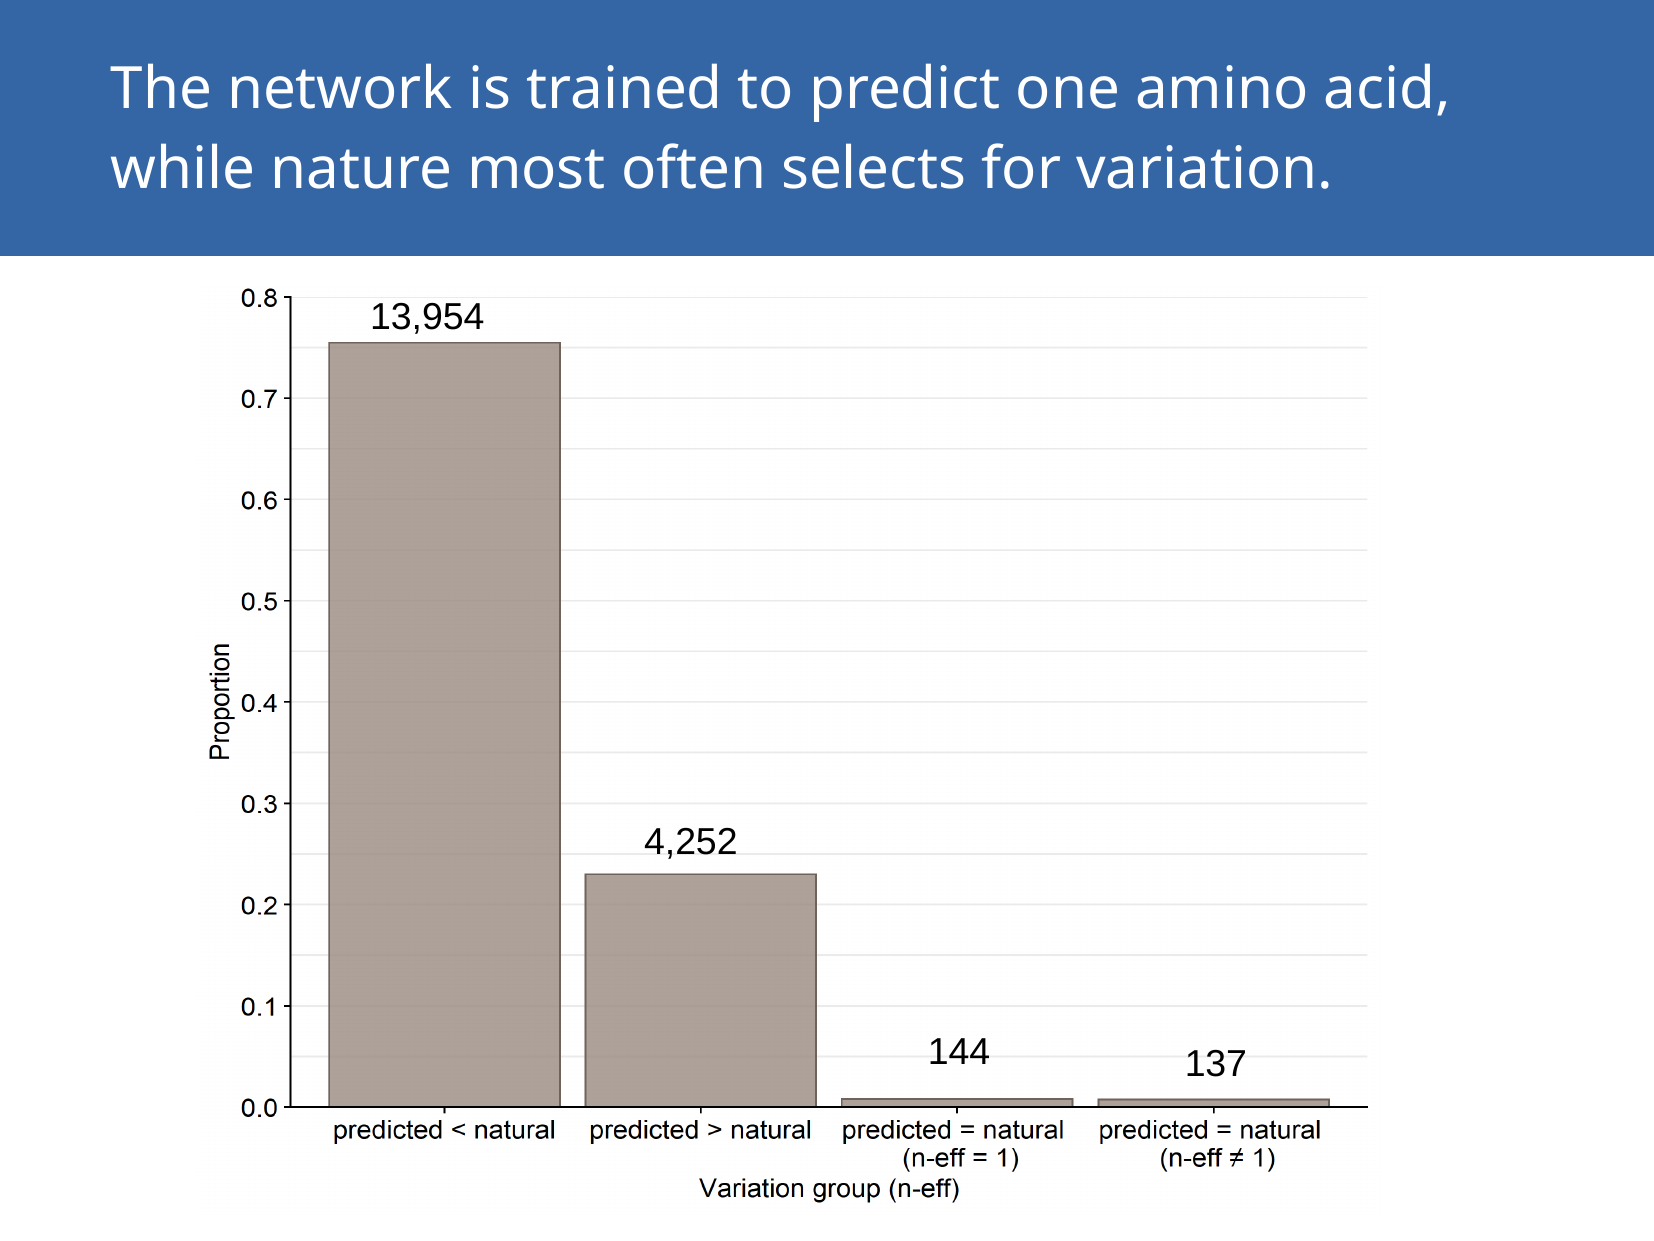

The network is trained to predict one amino acid, while nature most often selects for variation.
 13,954
 4,252
144
137